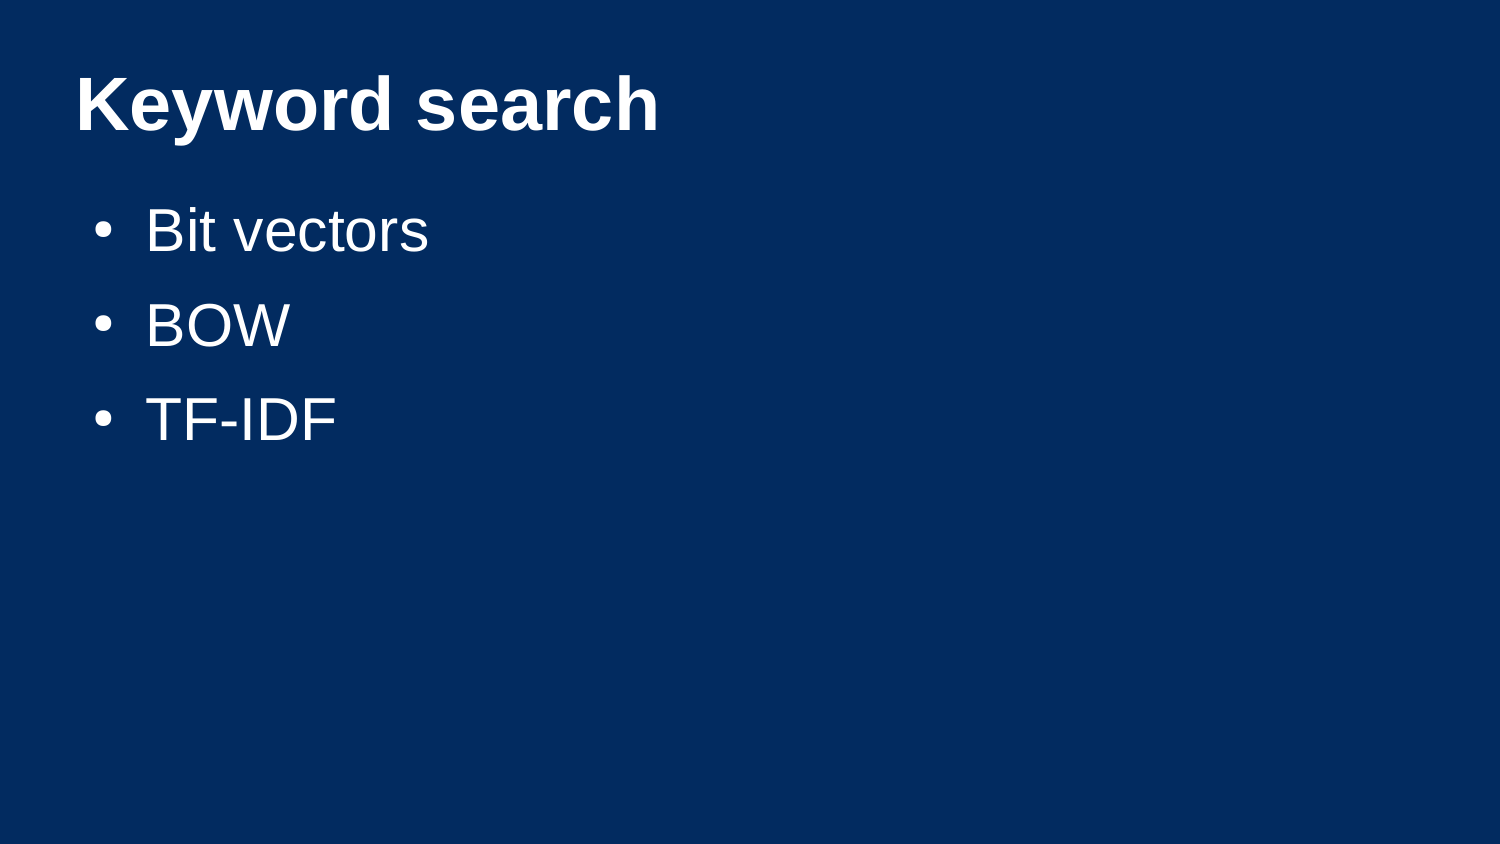

# Keyword search
Bit vectors
BOW
TF-IDF